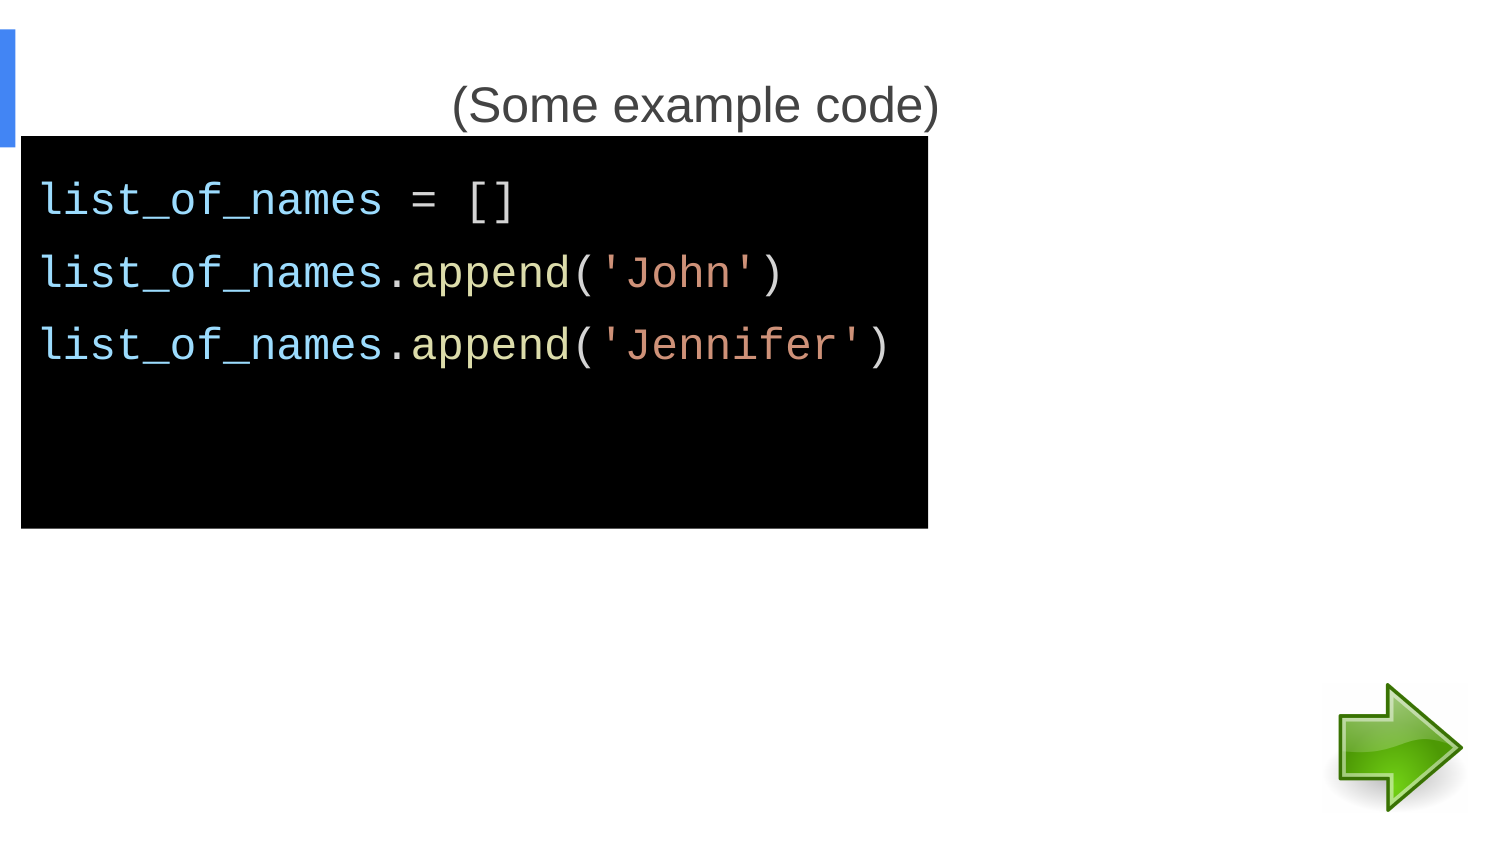

# (Some example code)
list_of_names = []
list_of_names.append('John')
list_of_names.append('Jennifer')